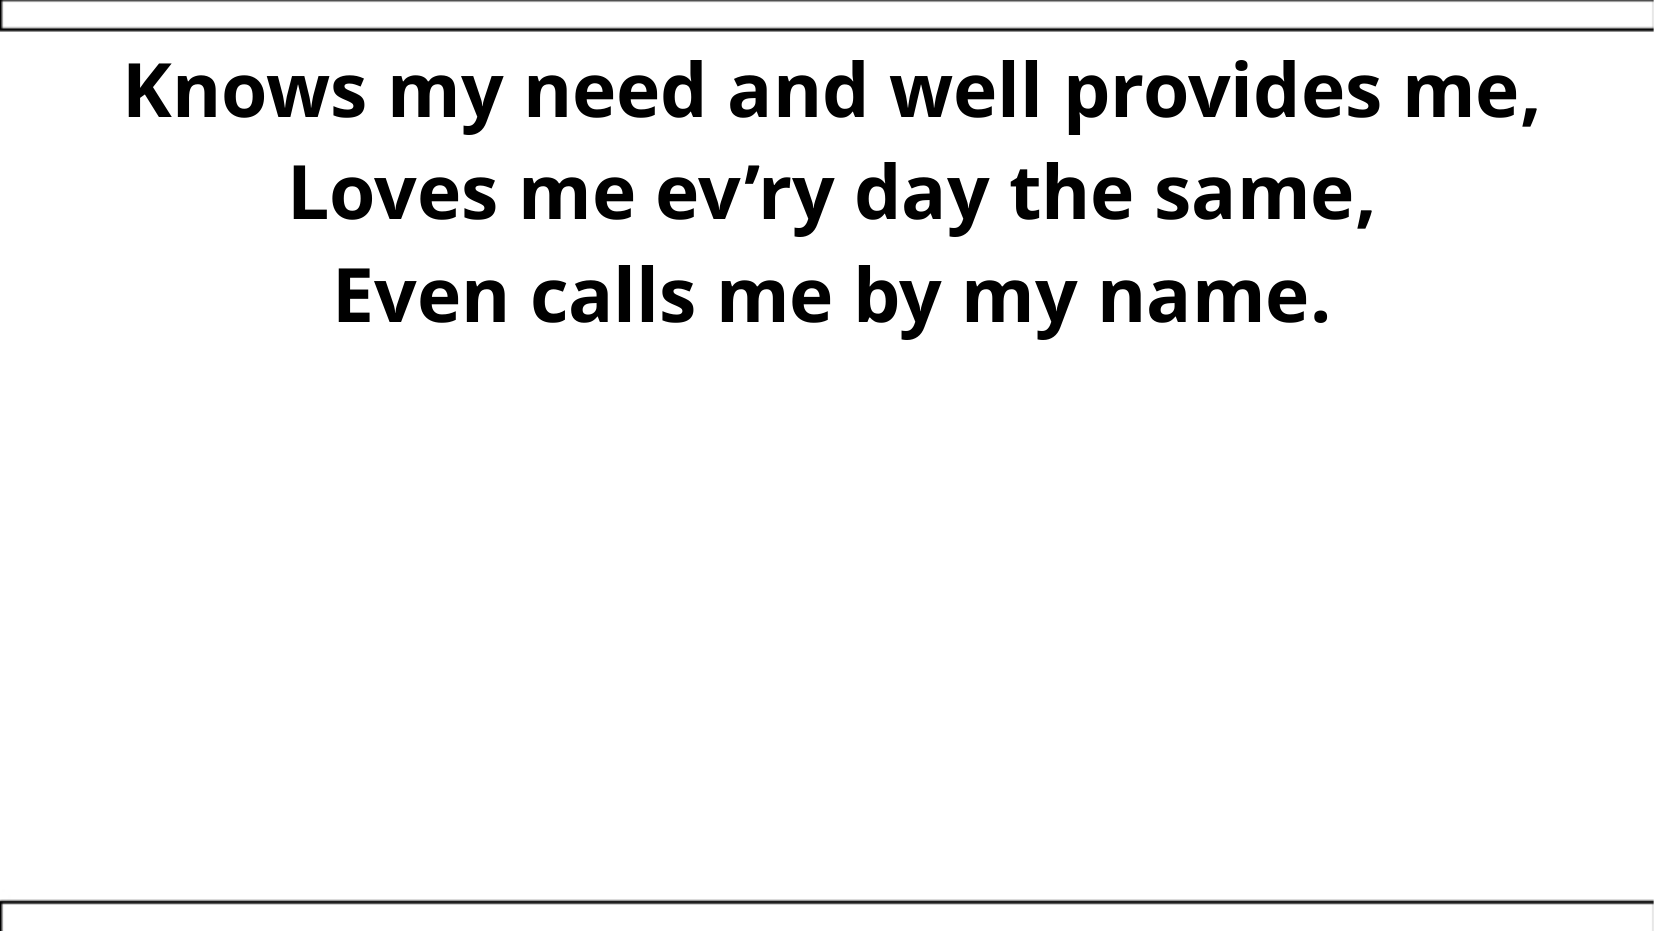

Knows my need and well provides me,
Loves me ev’ry day the same,
Even calls me by my name.